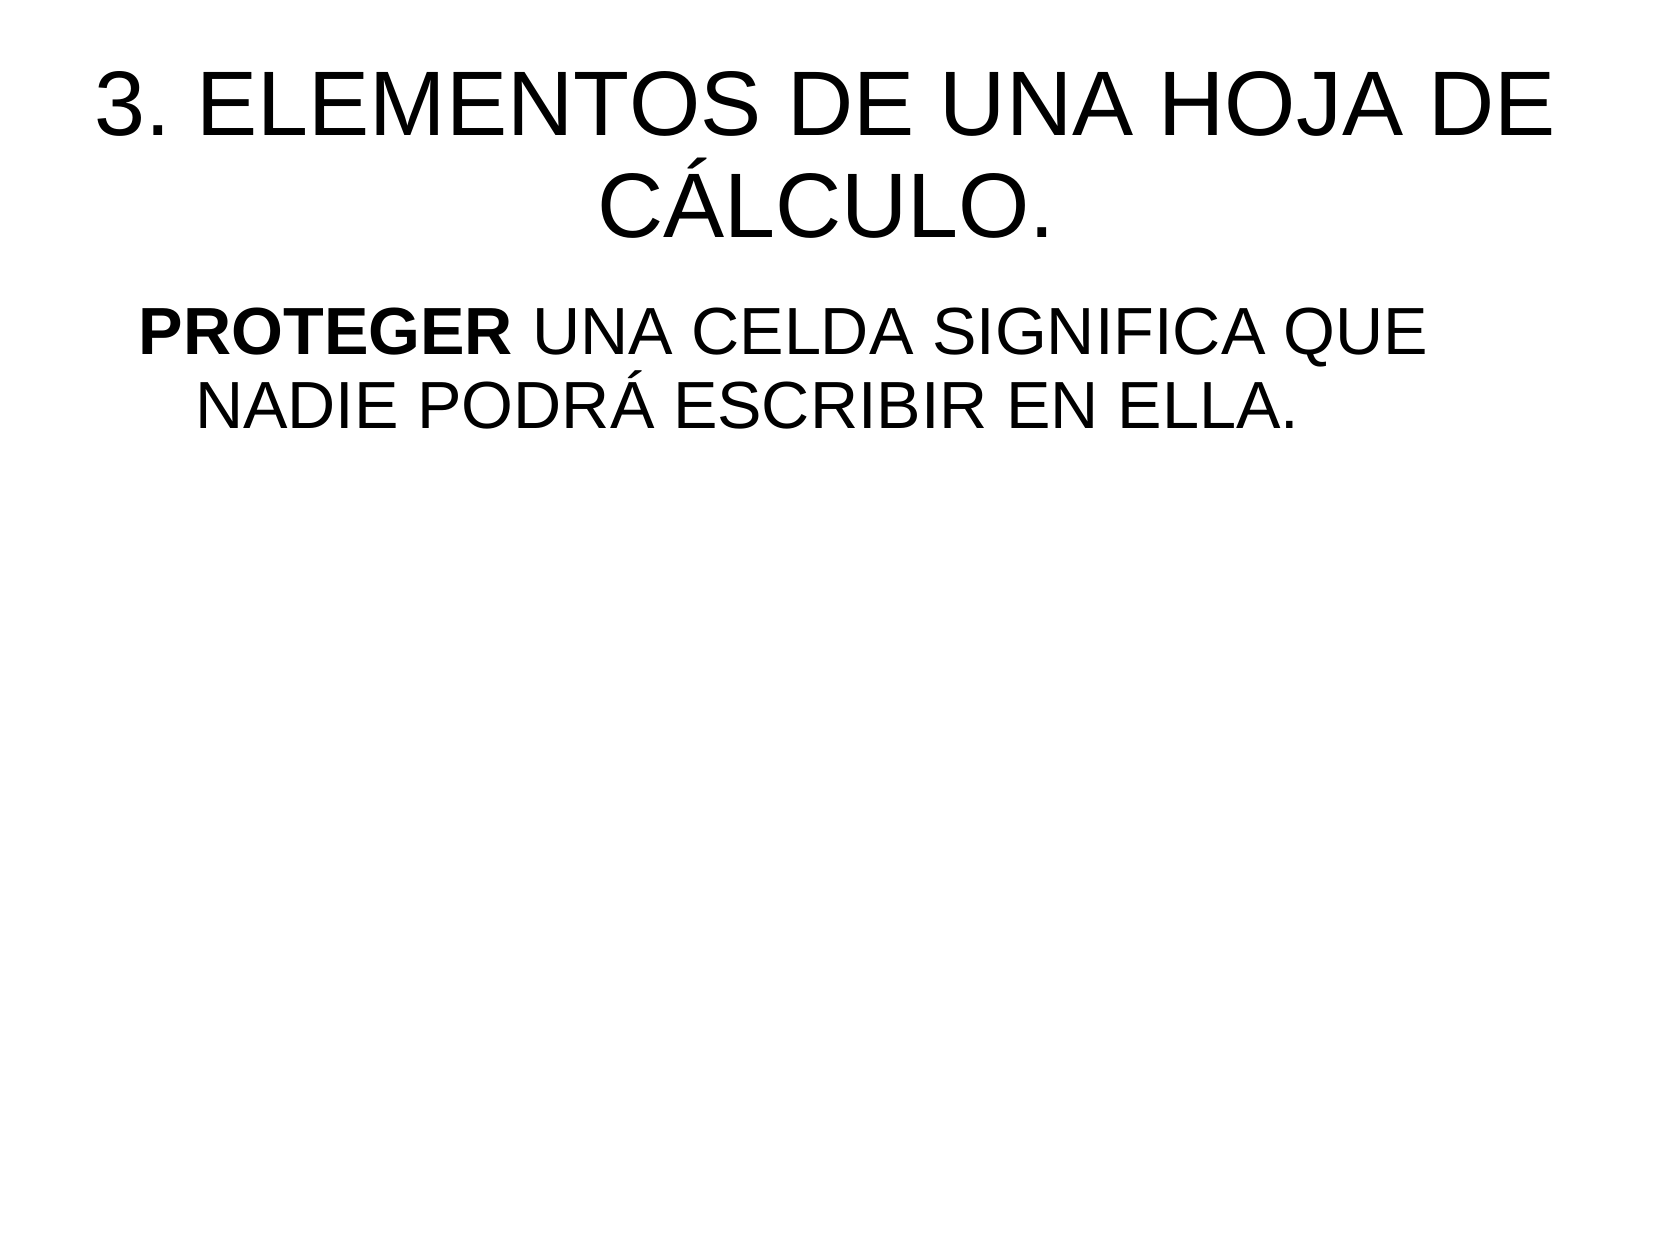

# 3. ELEMENTOS DE UNA HOJA DE CÁLCULO.
PROTEGER UNA CELDA SIGNIFICA QUE NADIE PODRÁ ESCRIBIR EN ELLA.